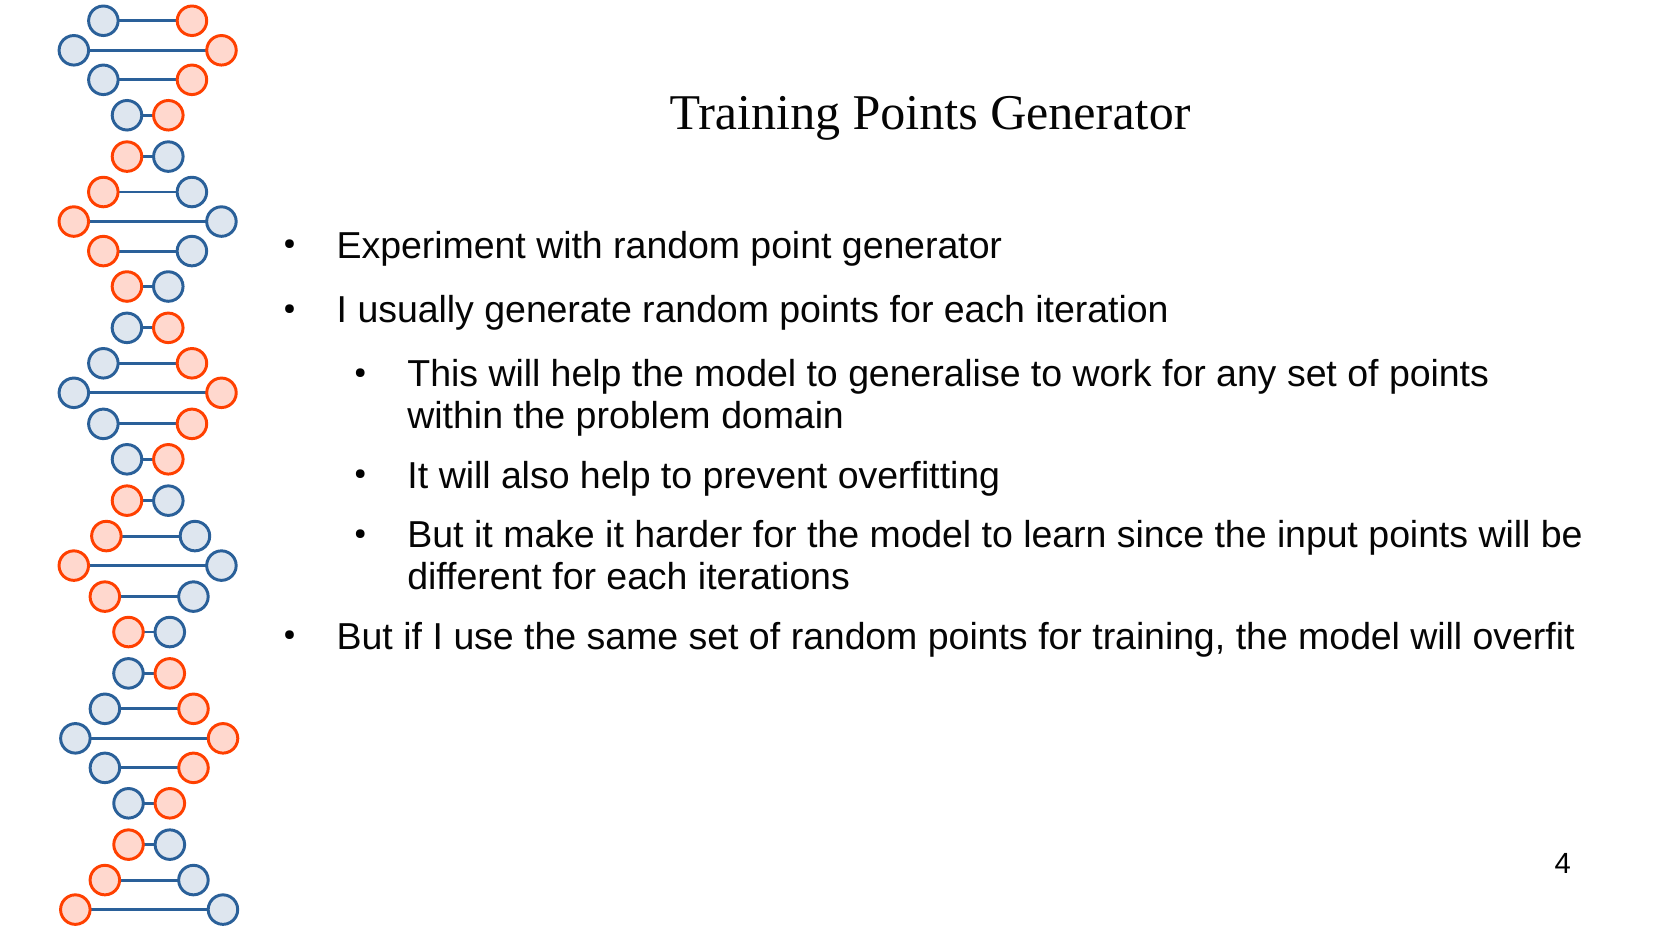

# Training Points Generator
Experiment with random point generator
I usually generate random points for each iteration
This will help the model to generalise to work for any set of points within the problem domain
It will also help to prevent overfitting
But it make it harder for the model to learn since the input points will be different for each iterations
But if I use the same set of random points for training, the model will overfit
4